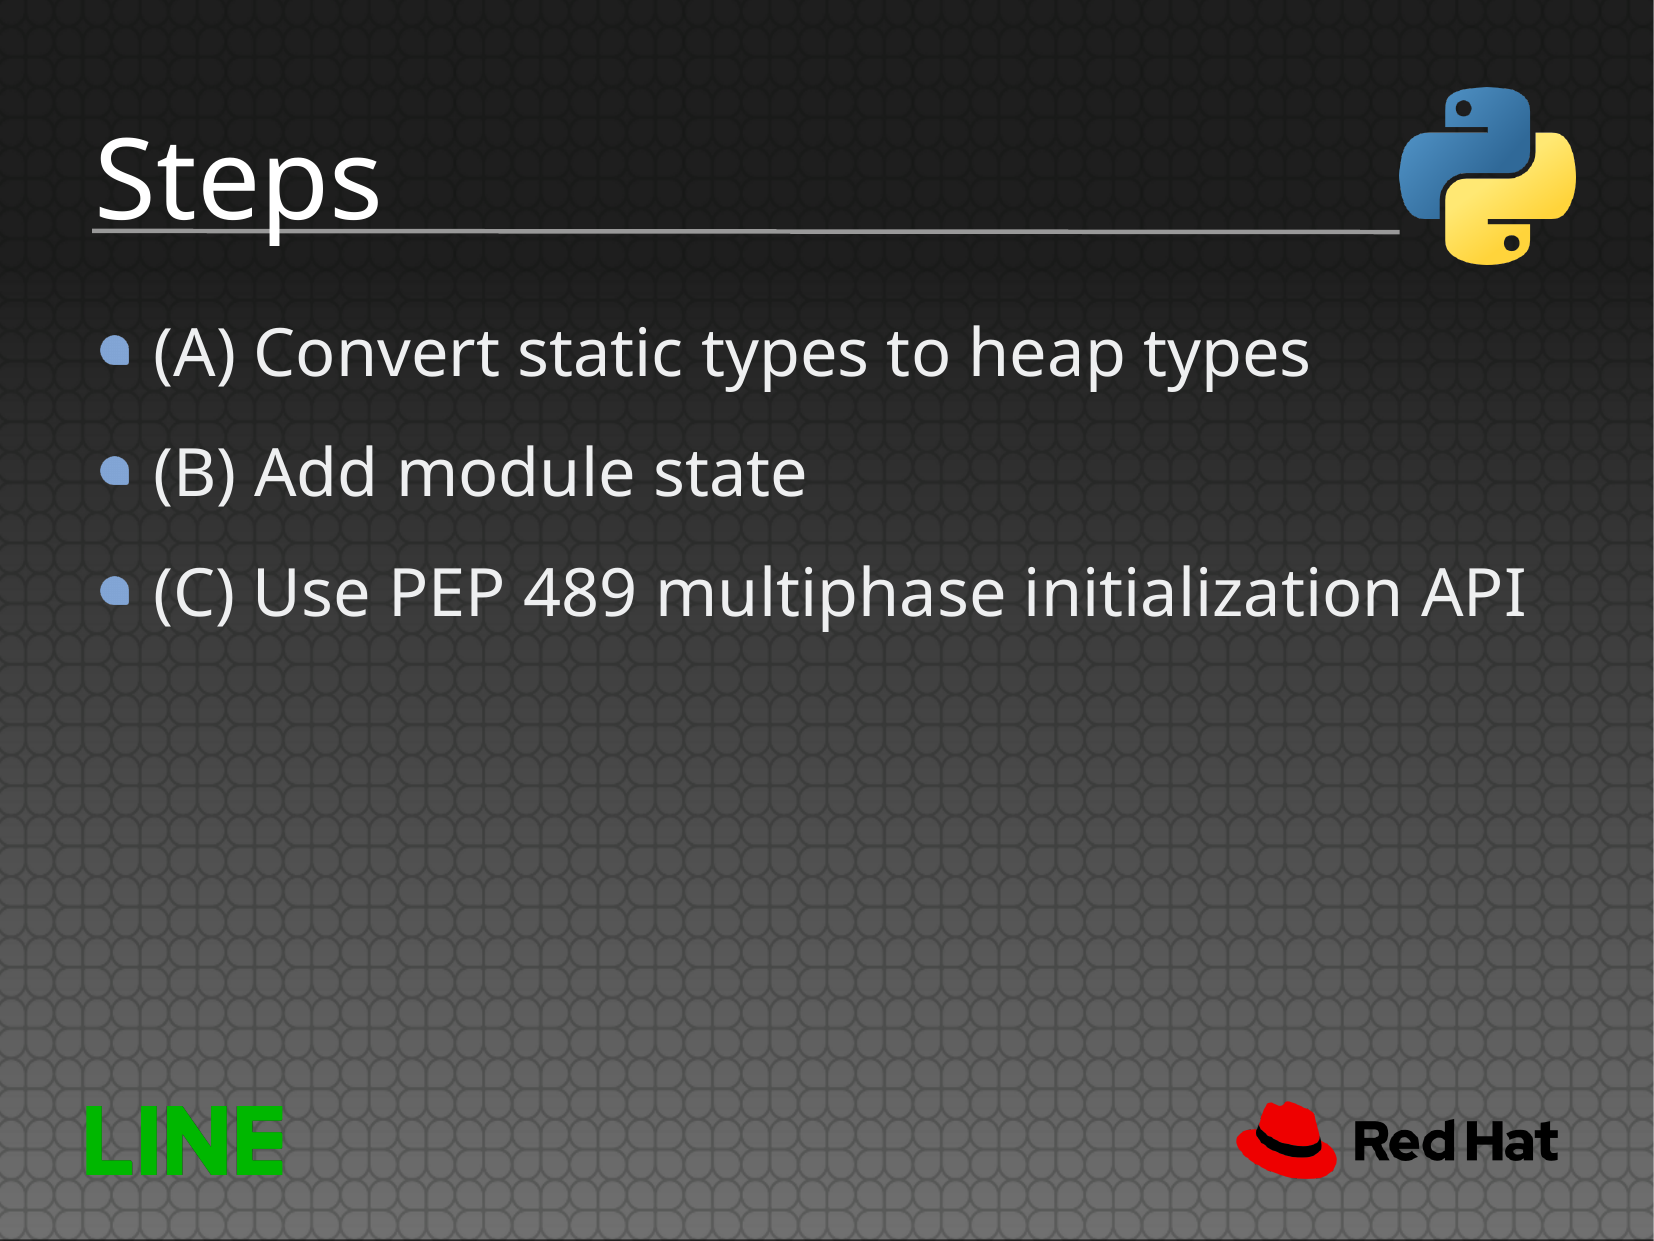

Steps
# (A) Convert static types to heap types
(B) Add module state
(C) Use PEP 489 multiphase initialization API